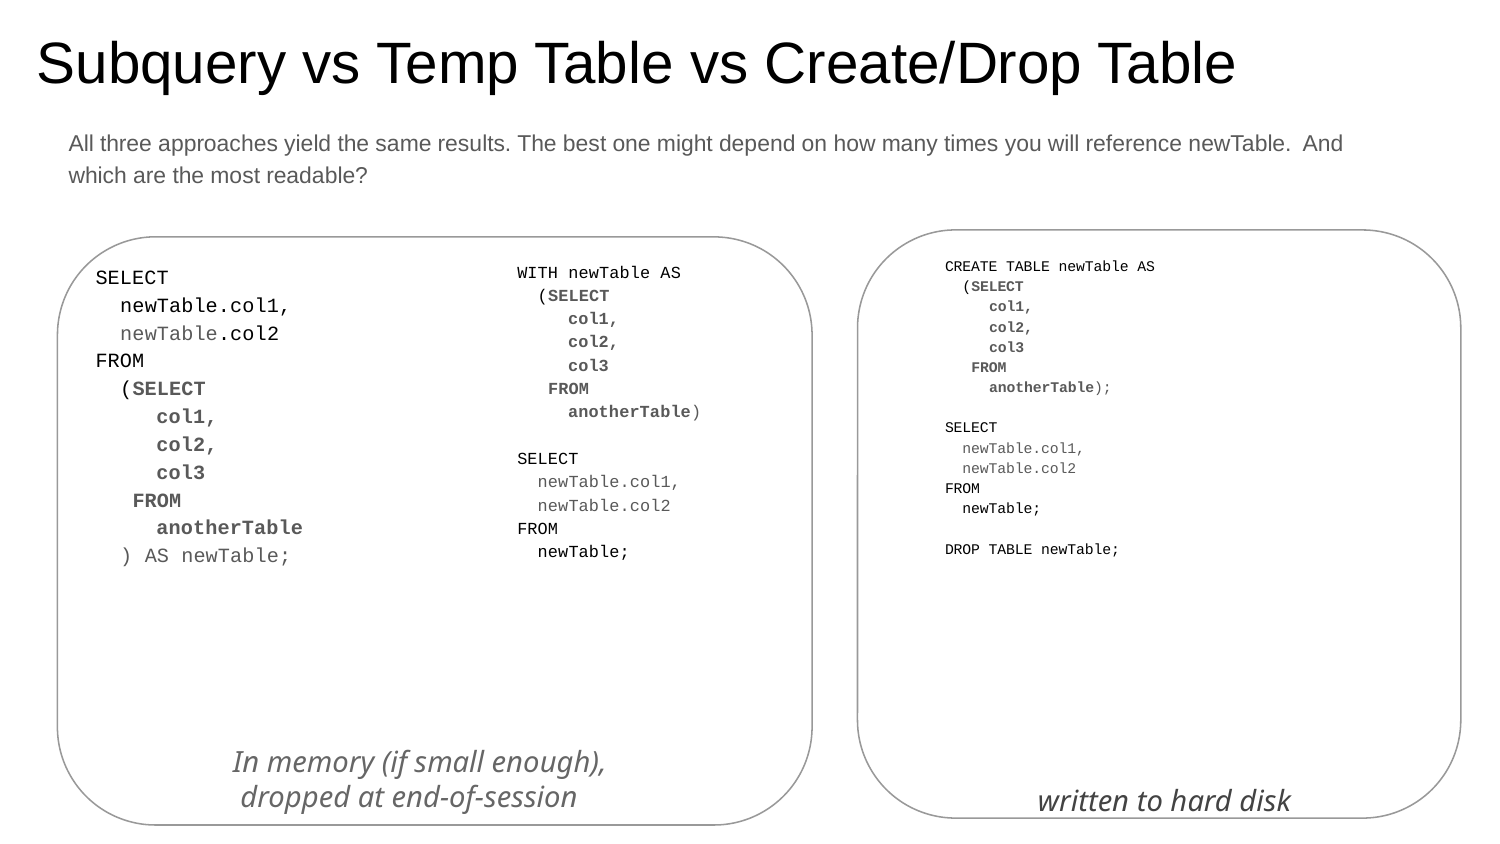

# Subquery vs Temp Table vs Create/Drop Table
All three approaches yield the same results. The best one might depend on how many times you will reference newTable. And which are the most readable?
CREATE TABLE newTable AS
 (SELECT
col1,
col2,
col3
 FROM
anotherTable);
SELECT
 newTable.col1,
 newTable.col2
FROM
 newTable;
DROP TABLE newTable;
WITH newTable AS
 (SELECT
col1,
col2,
col3
 FROM
anotherTable)
SELECT
 newTable.col1,
 newTable.col2
FROM
 newTable;
SELECT
 newTable.col1,
 newTable.col2
FROM
 (SELECT
col1,
col2,
col3
 FROM
anotherTable
 ) AS newTable;
In memory (if small enough),
 dropped at end-of-session
written to hard disk